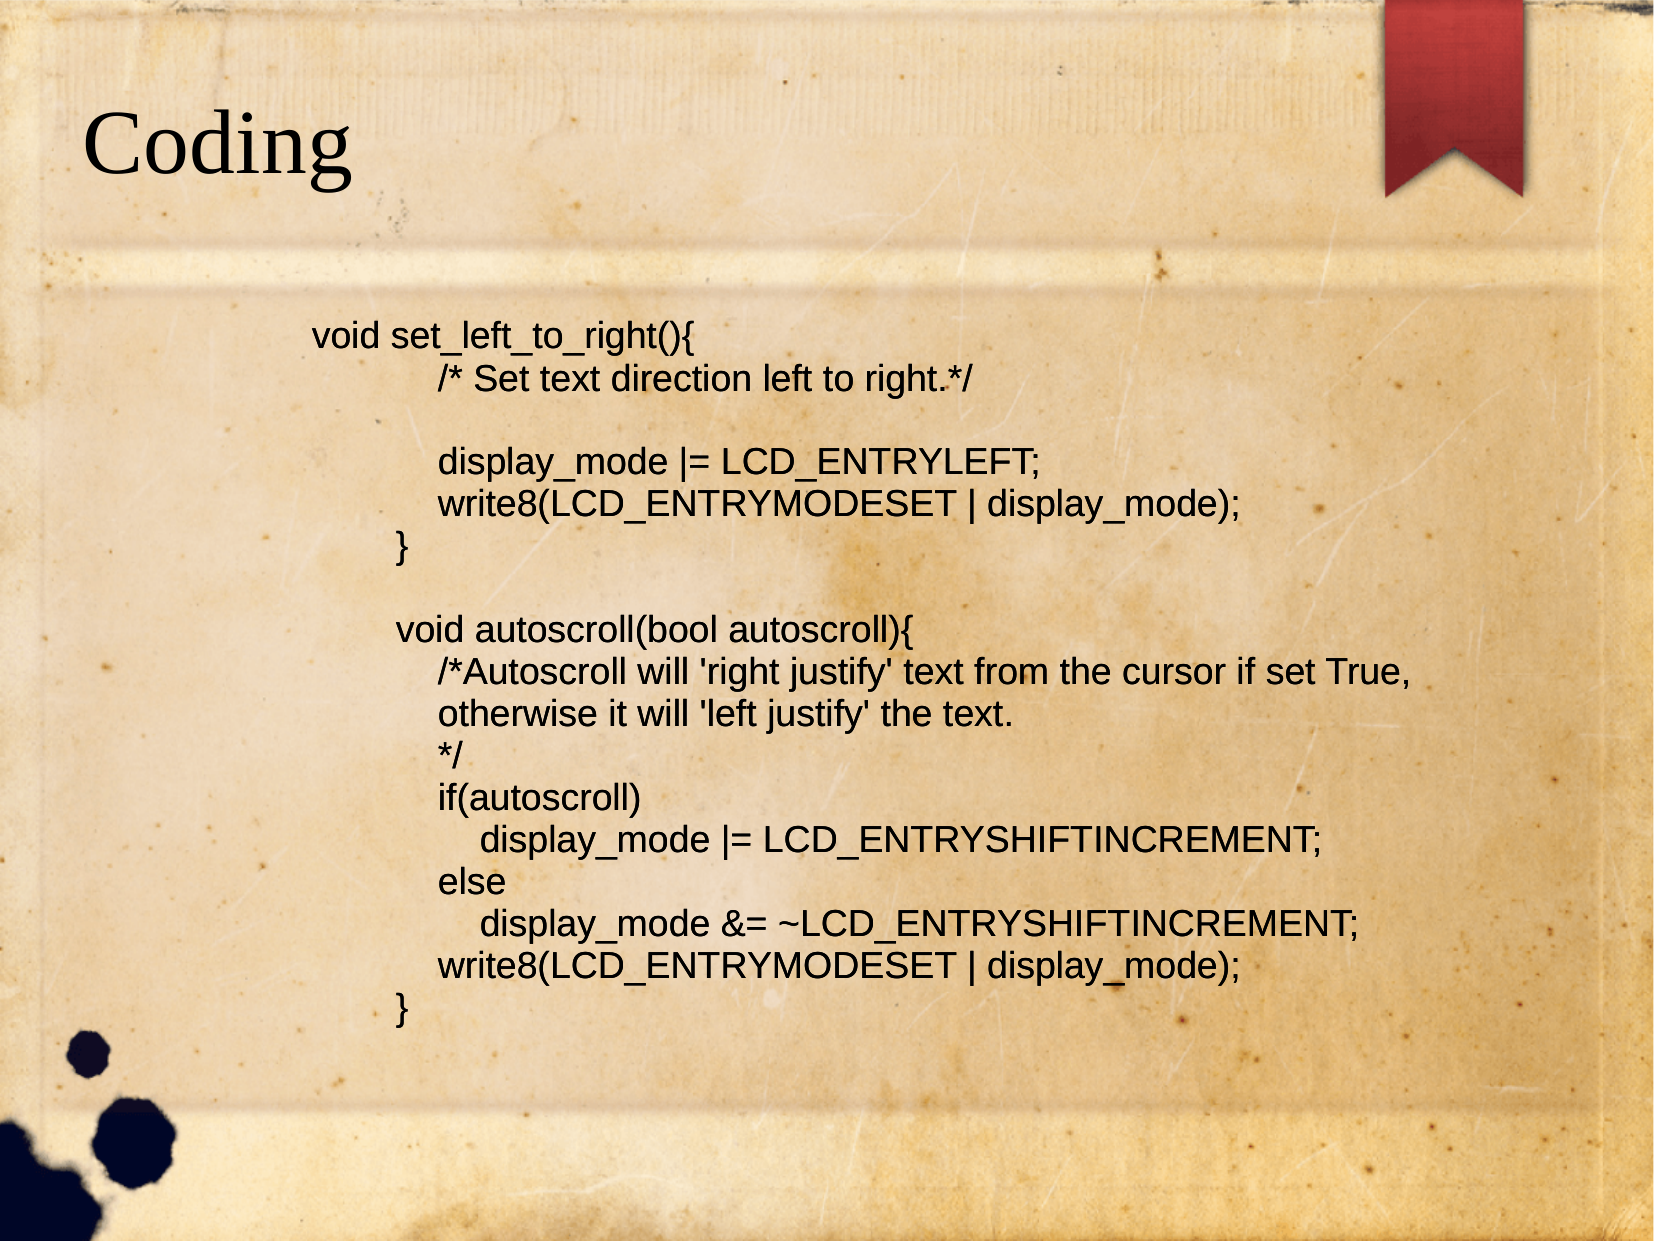

# Coding
void set_left_to_right(){
 /* Set text direction left to right.*/
 display_mode |= LCD_ENTRYLEFT;
 write8(LCD_ENTRYMODESET | display_mode);
 }
 void autoscroll(bool autoscroll){
 /*Autoscroll will 'right justify' text from the cursor if set True,
 otherwise it will 'left justify' the text.
 */
 if(autoscroll)
 display_mode |= LCD_ENTRYSHIFTINCREMENT;
 else
 display_mode &= ~LCD_ENTRYSHIFTINCREMENT;
 write8(LCD_ENTRYMODESET | display_mode);
 }
void set_left_to_right(){
 /* Set text direction left to right.*/
 display_mode |= LCD_ENTRYLEFT;
 write8(LCD_ENTRYMODESET | display_mode);
 }
 void autoscroll(bool autoscroll){
 /*Autoscroll will 'right justify' text from the cursor if set True,
 otherwise it will 'left justify' the text.
 */
 if(autoscroll)
 display_mode |= LCD_ENTRYSHIFTINCREMENT;
 else
 display_mode &= ~LCD_ENTRYSHIFTINCREMENT;
 write8(LCD_ENTRYMODESET | display_mode);
 }